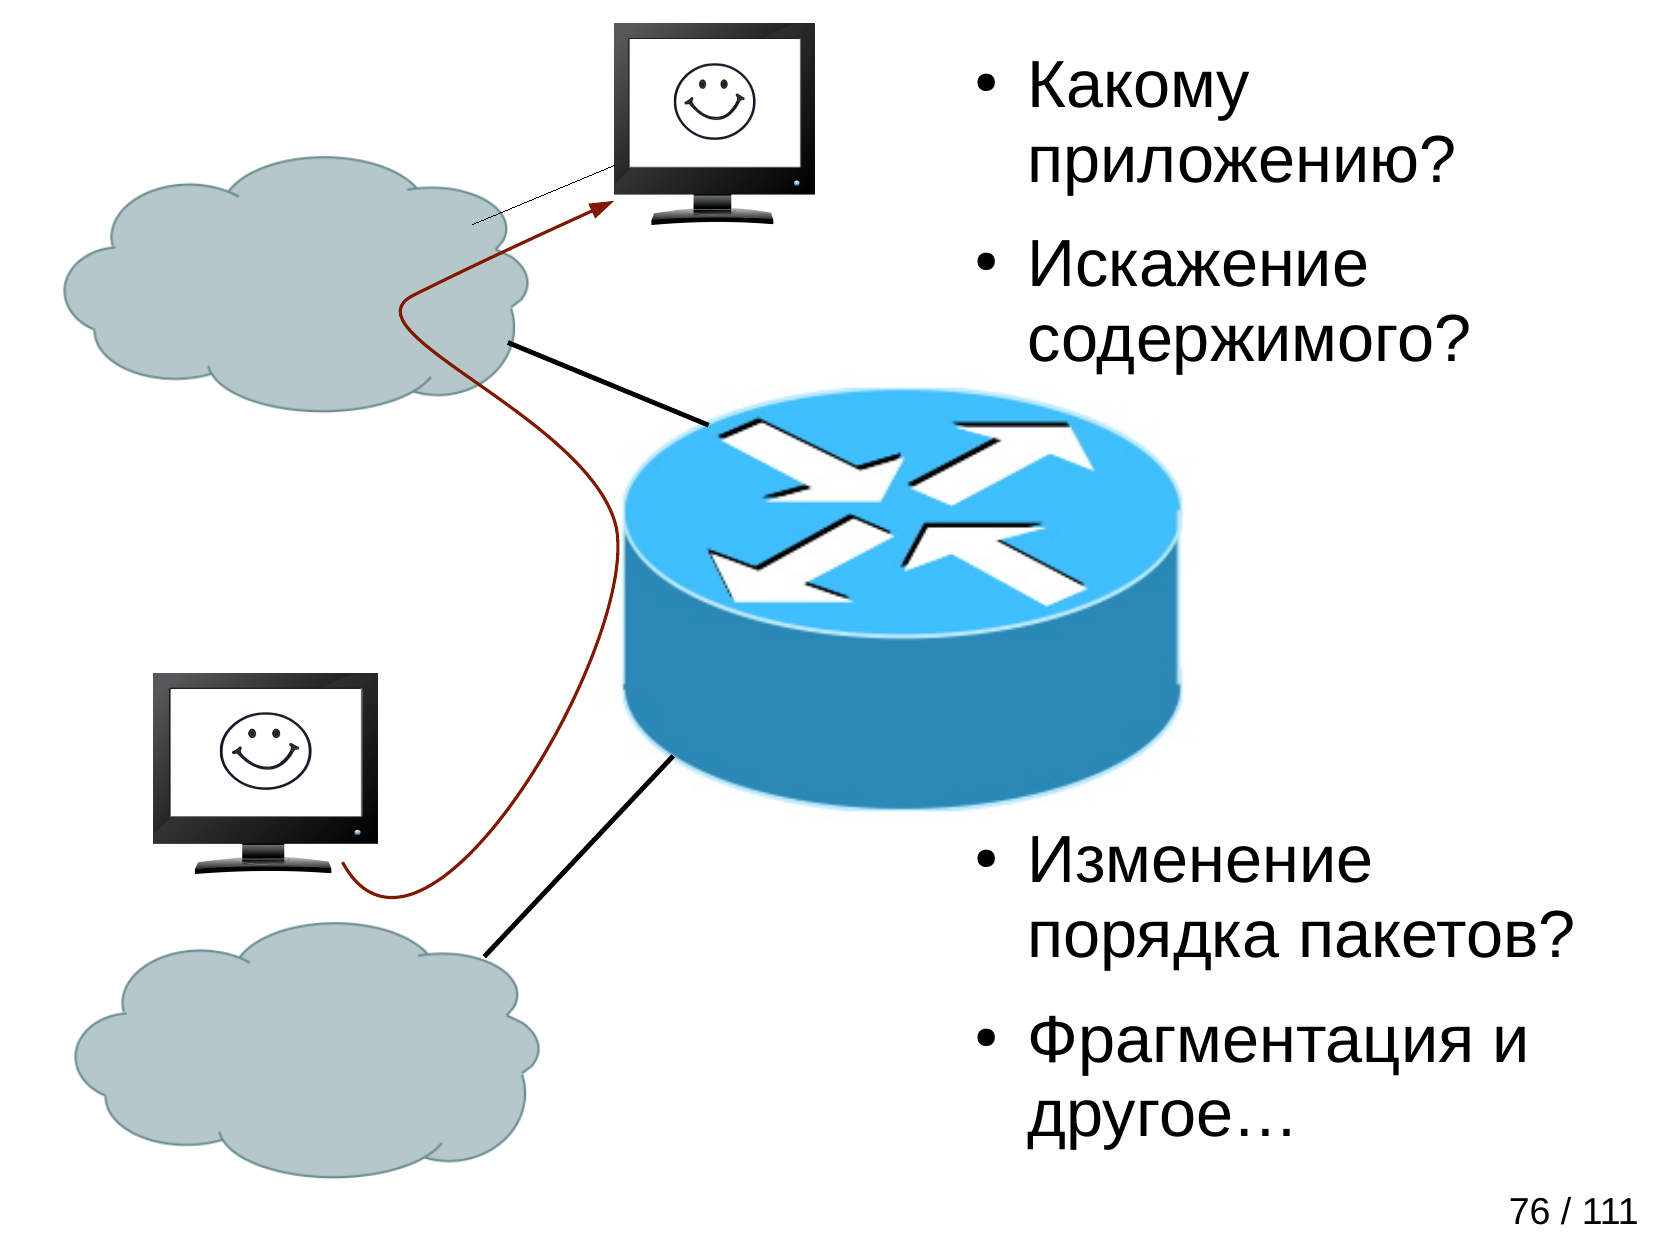

# Какому приложению?
Искажение содержимого?
Изменение порядка пакетов?
Фрагментация и другое…